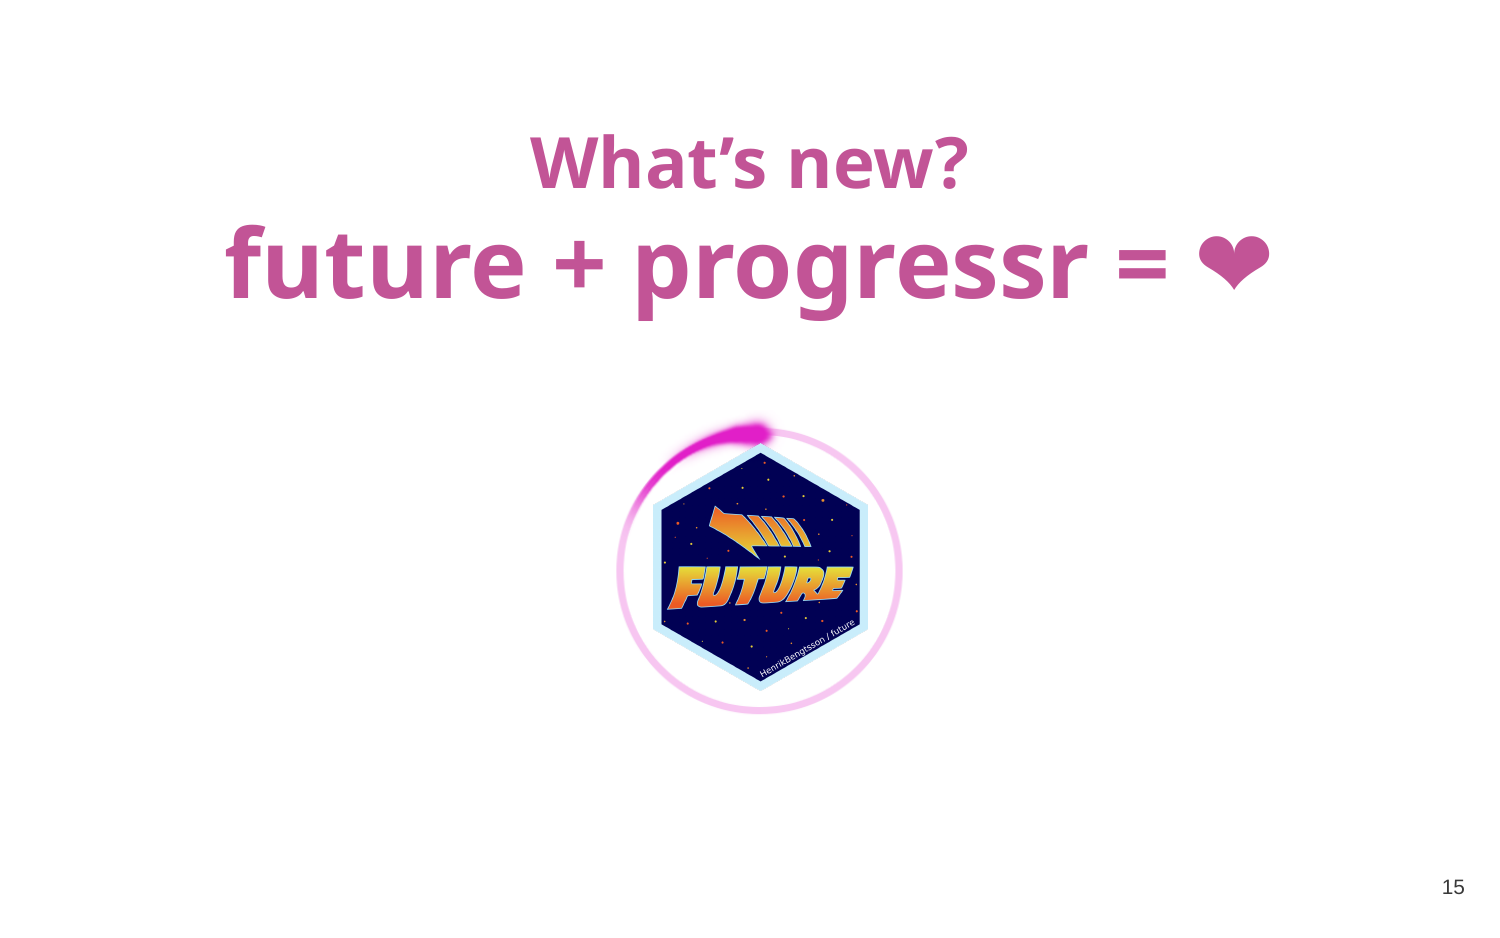

# What’s new? future + progressr = ❤